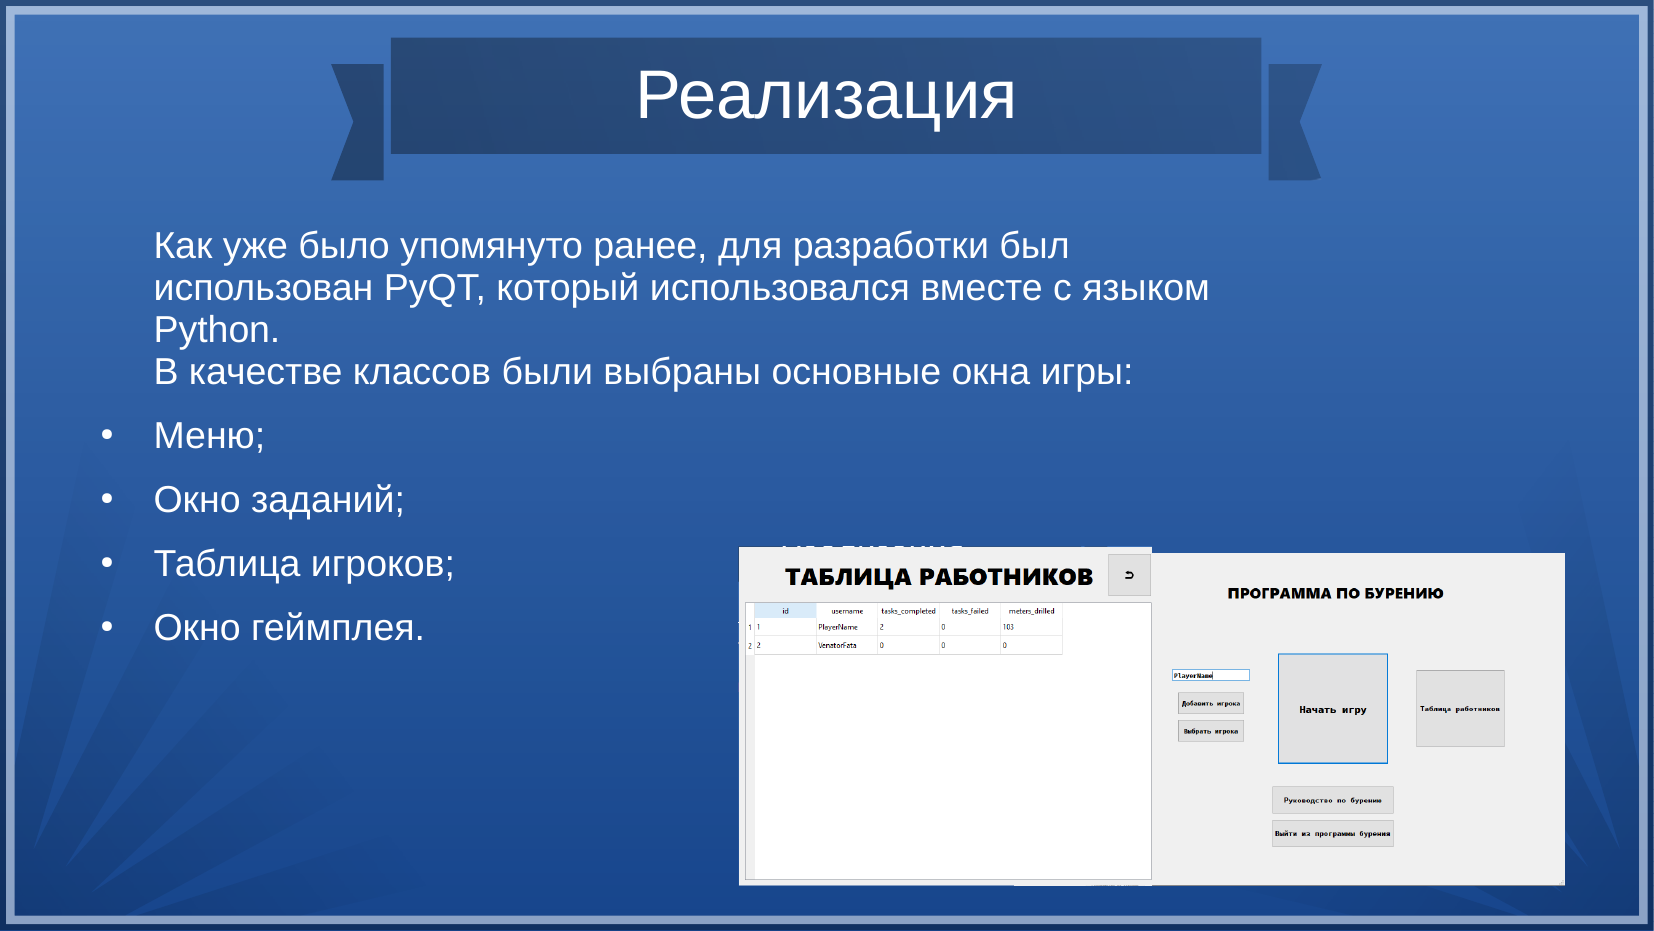

# Реализация
Как уже было упомянуто ранее, для разработки был использован PyQT, который использовался вместе с языком Python.
В качестве классов были выбраны основные окна игры:
Меню;
Окно заданий;
Таблица игроков;
Окно геймплея.